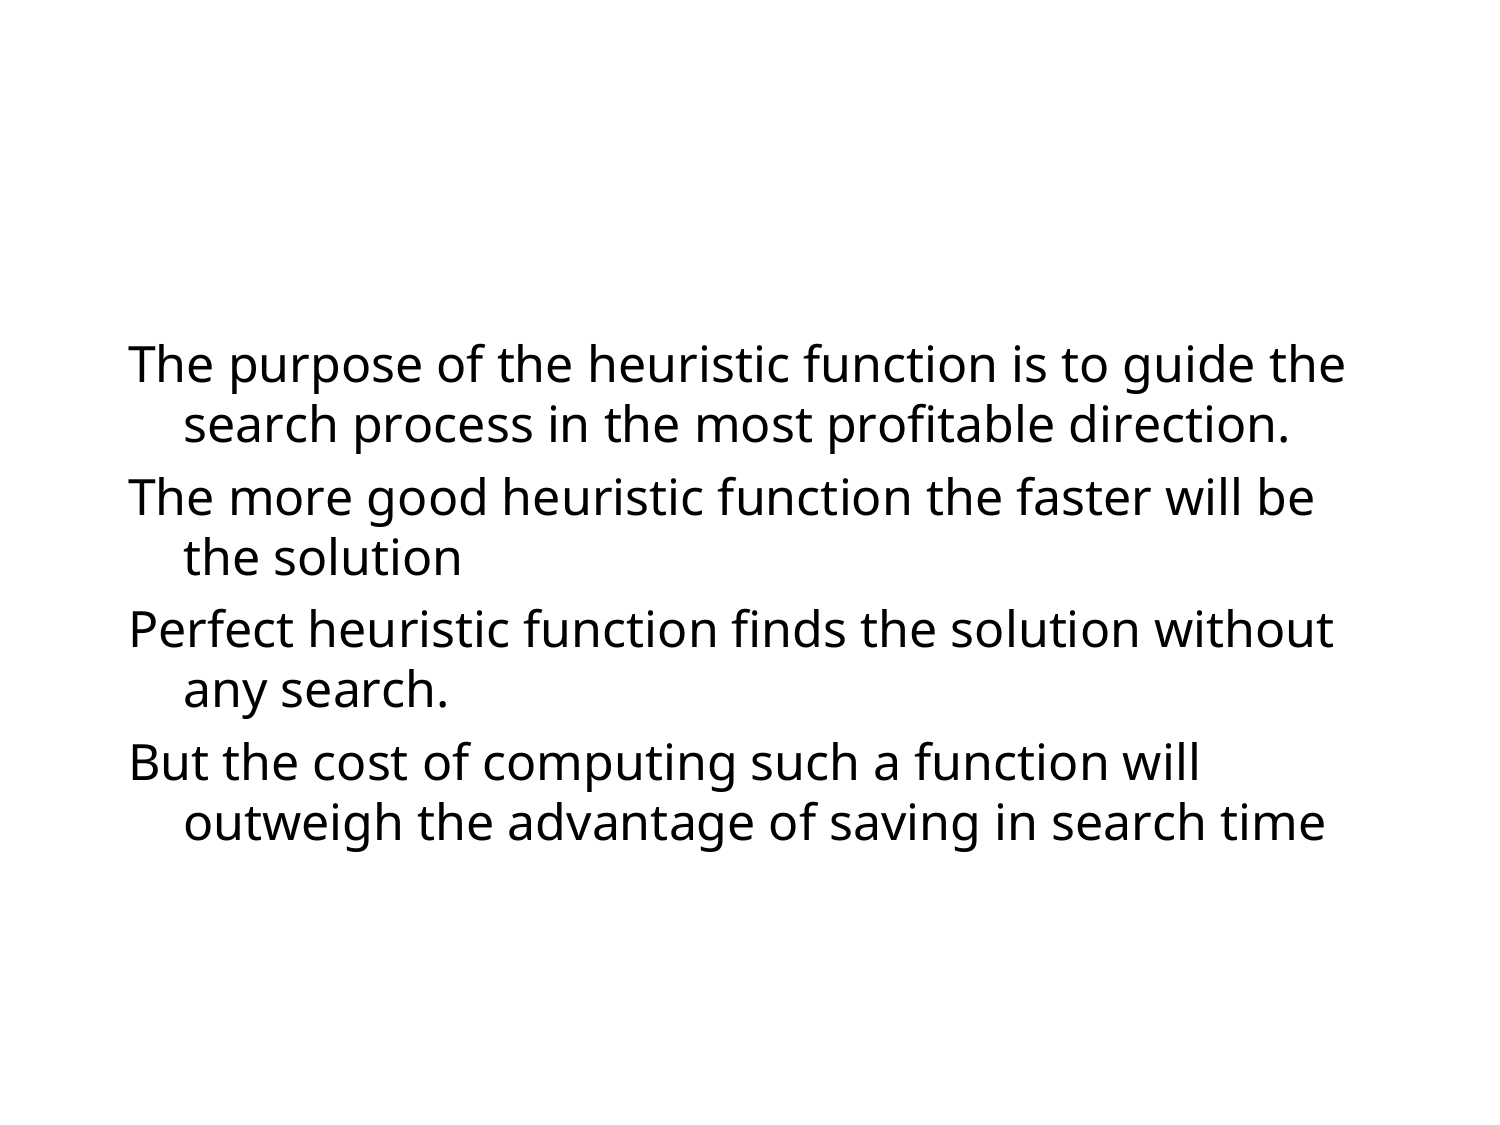

The purpose of the heuristic function is to guide the search process in the most profitable direction.
The more good heuristic function the faster will be the solution
Perfect heuristic function finds the solution without any search.
But the cost of computing such a function will outweigh the advantage of saving in search time